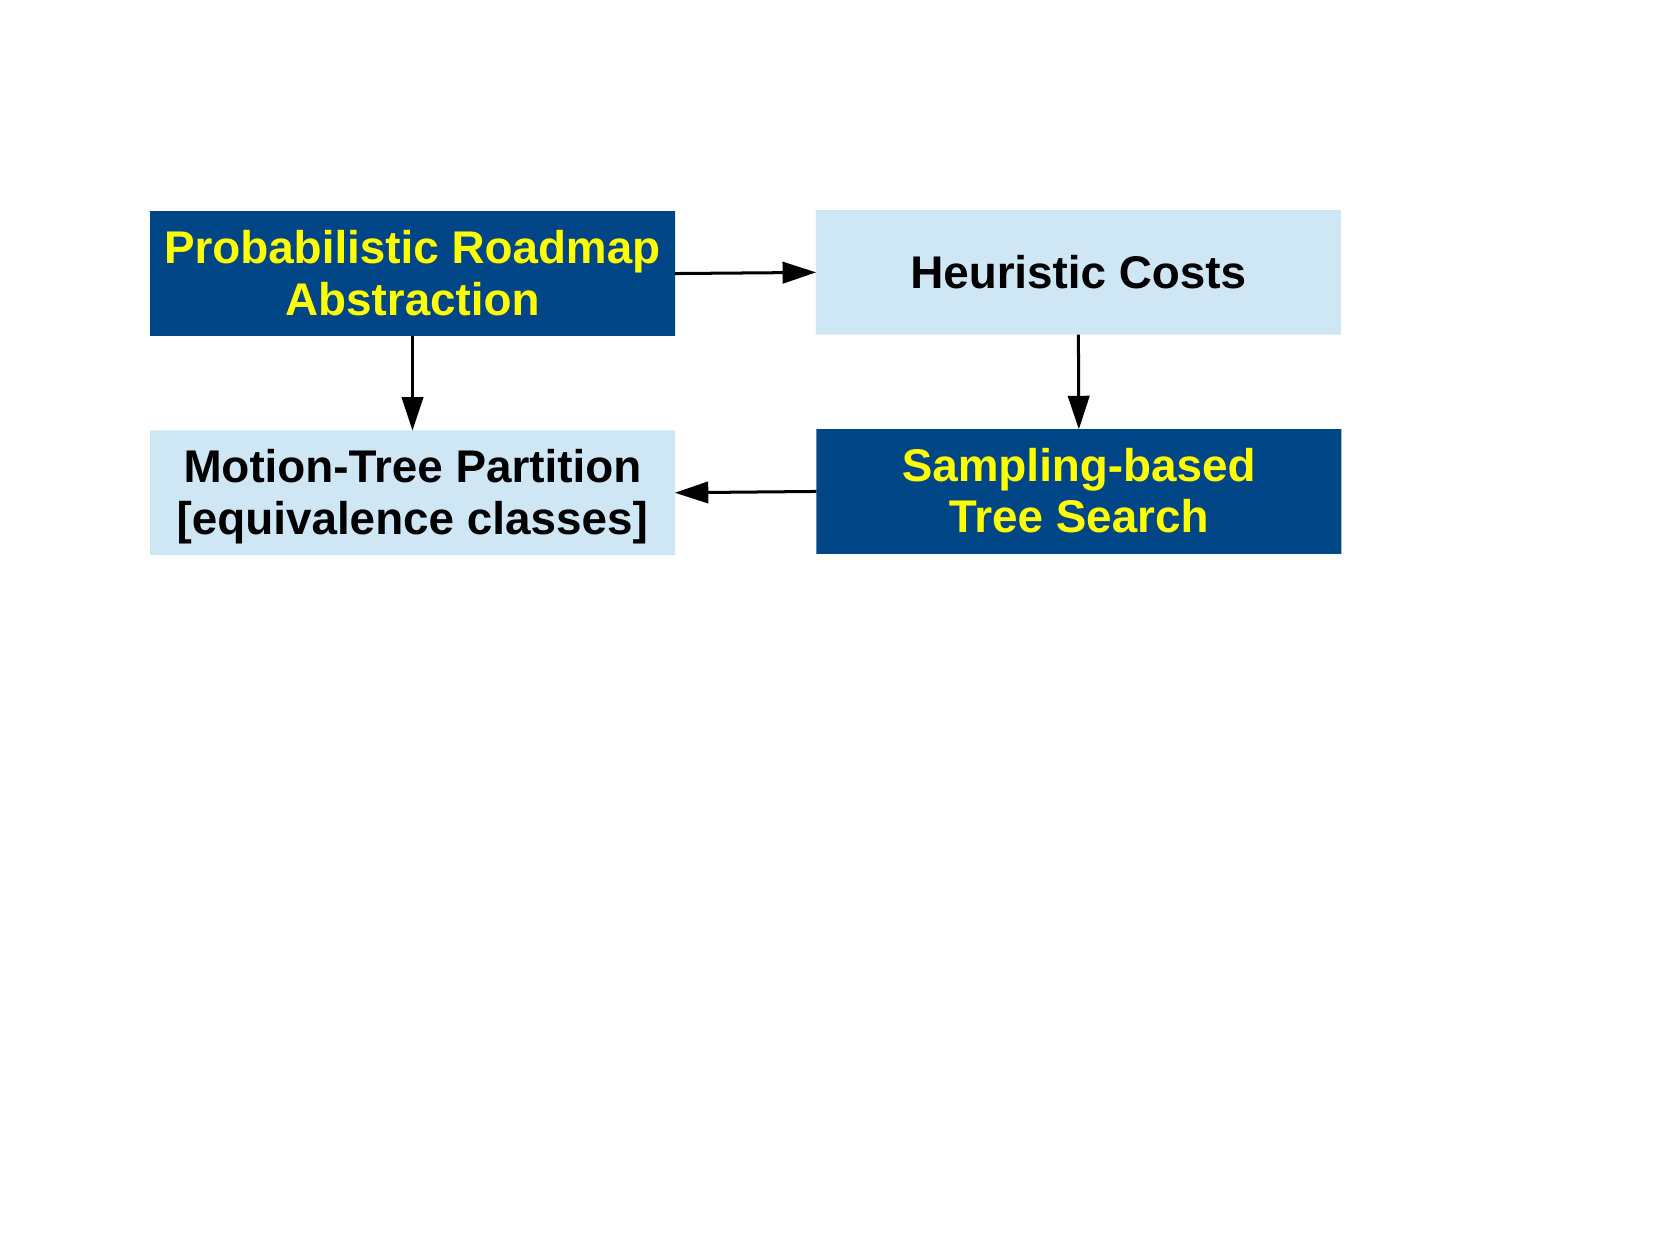

Heuristic Costs
Probabilistic Roadmap
Abstraction
Sampling-based
Tree Search
Motion-Tree Partition
[equivalence classes]